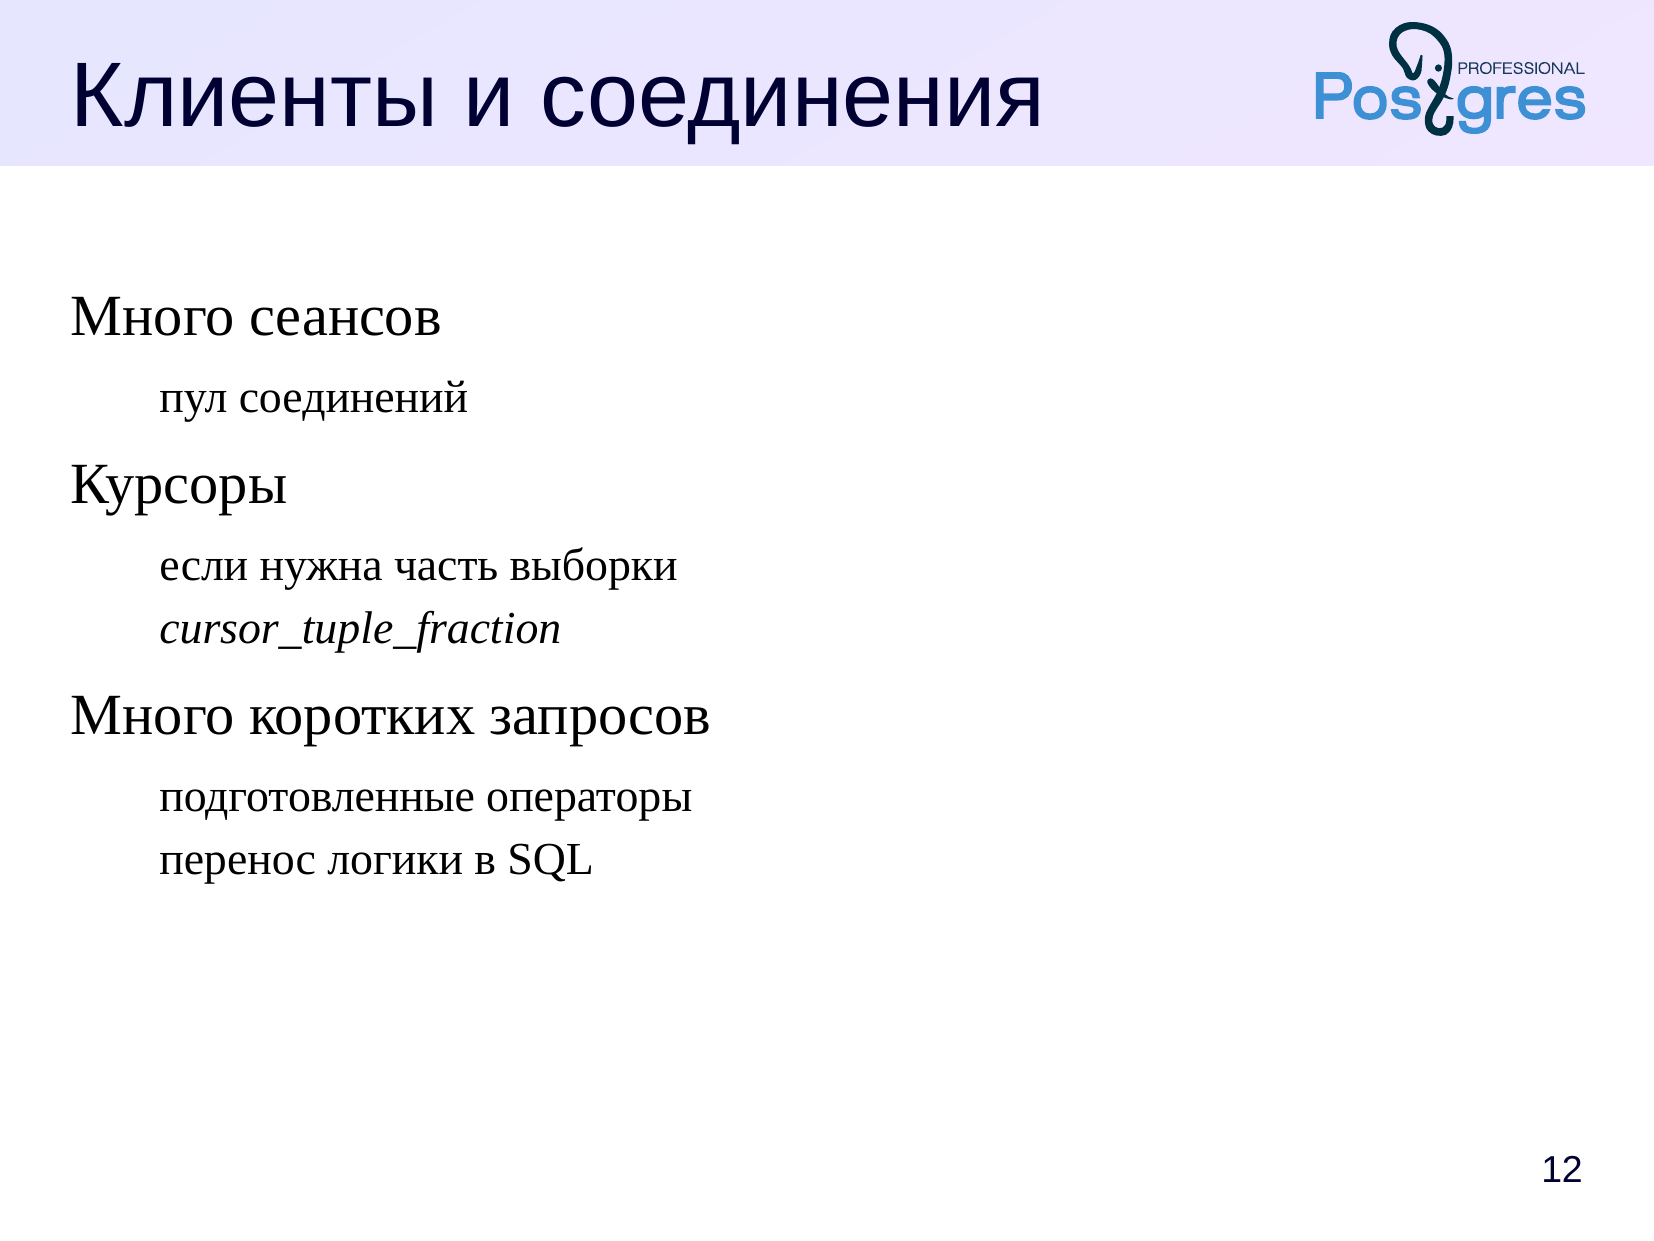

# Клиенты и соединения
Много сеансов
пул соединений
Курсоры
если нужна часть выборки
cursor_tuple_fraction
Много коротких запросов
подготовленные операторы
перенос логики в SQL